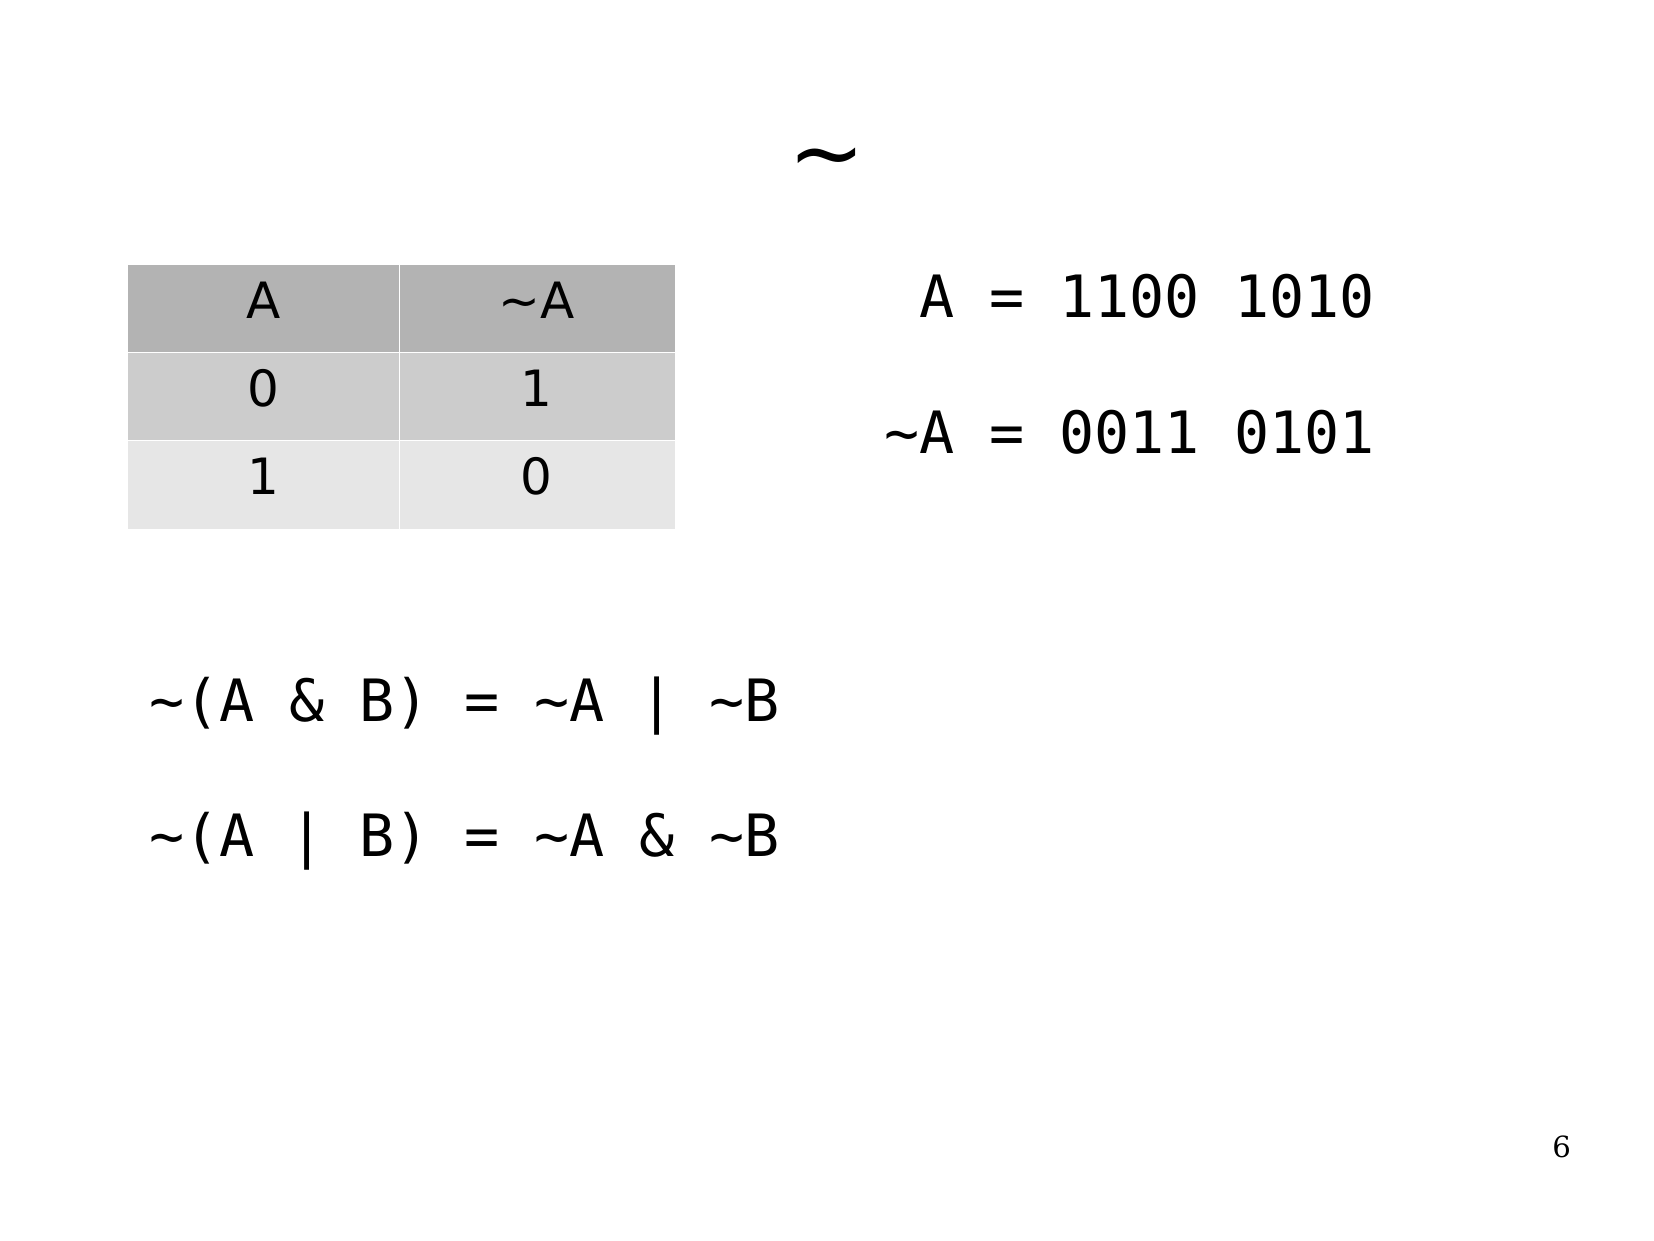

# ~
 A = 1100 1010
 ~A = 0011 0101
| A | ~A |
| --- | --- |
| 0 | 1 |
| 1 | 0 |
~(A & B) = ~A | ~B
~(A | B) = ~A & ~B
6